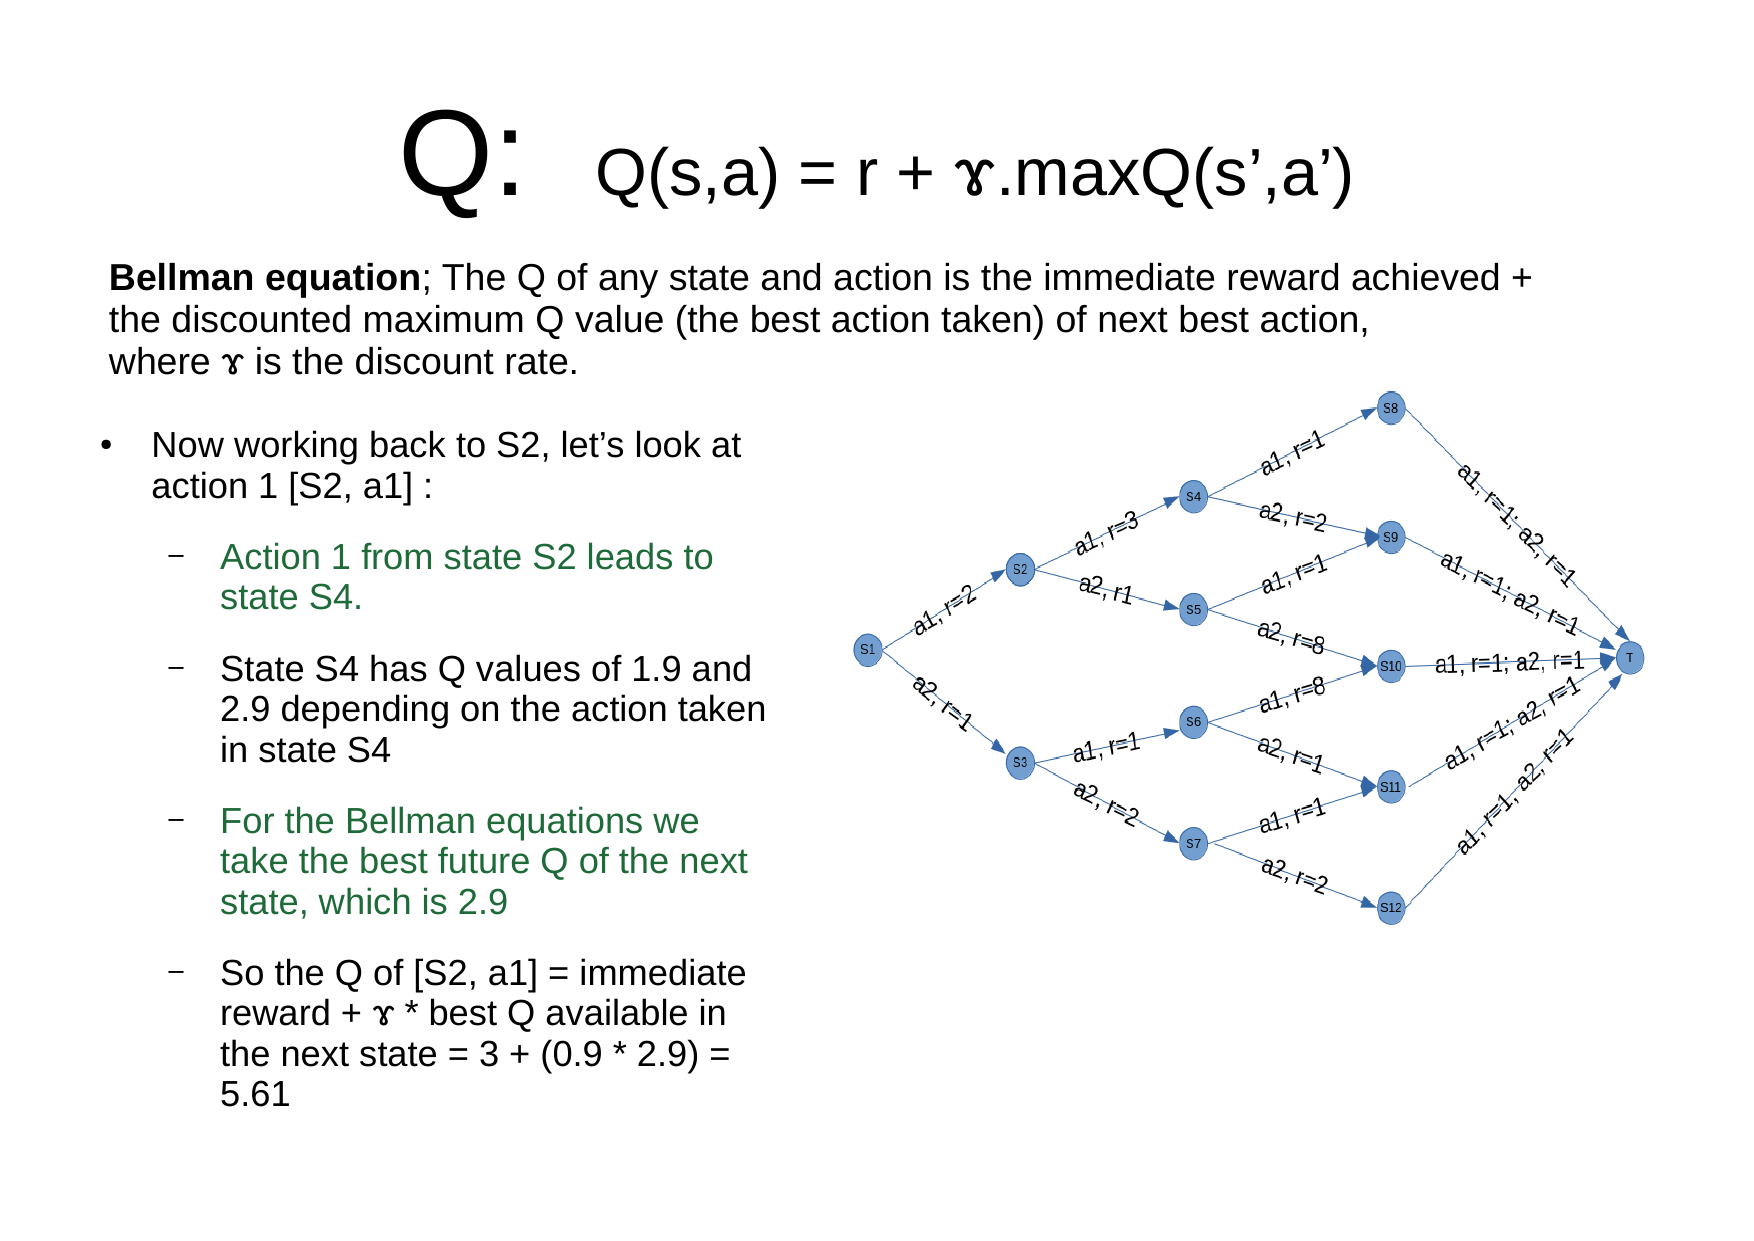

# Q: Q(s,a) = r + ɤ.maxQ(s’,a’)
Bellman equation; The Q of any state and action is the immediate reward achieved +
the discounted maximum Q value (the best action taken) of next best action,
where ɤ is the discount rate.
Now working back to S2, let’s look at action 1 [S2, a1] :
Action 1 from state S2 leads to state S4.
State S4 has Q values of 1.9 and 2.9 depending on the action taken in state S4
For the Bellman equations we take the best future Q of the next state, which is 2.9
So the Q of [S2, a1] = immediate reward + ɤ * best Q available in the next state = 3 + (0.9 * 2.9) = 5.61